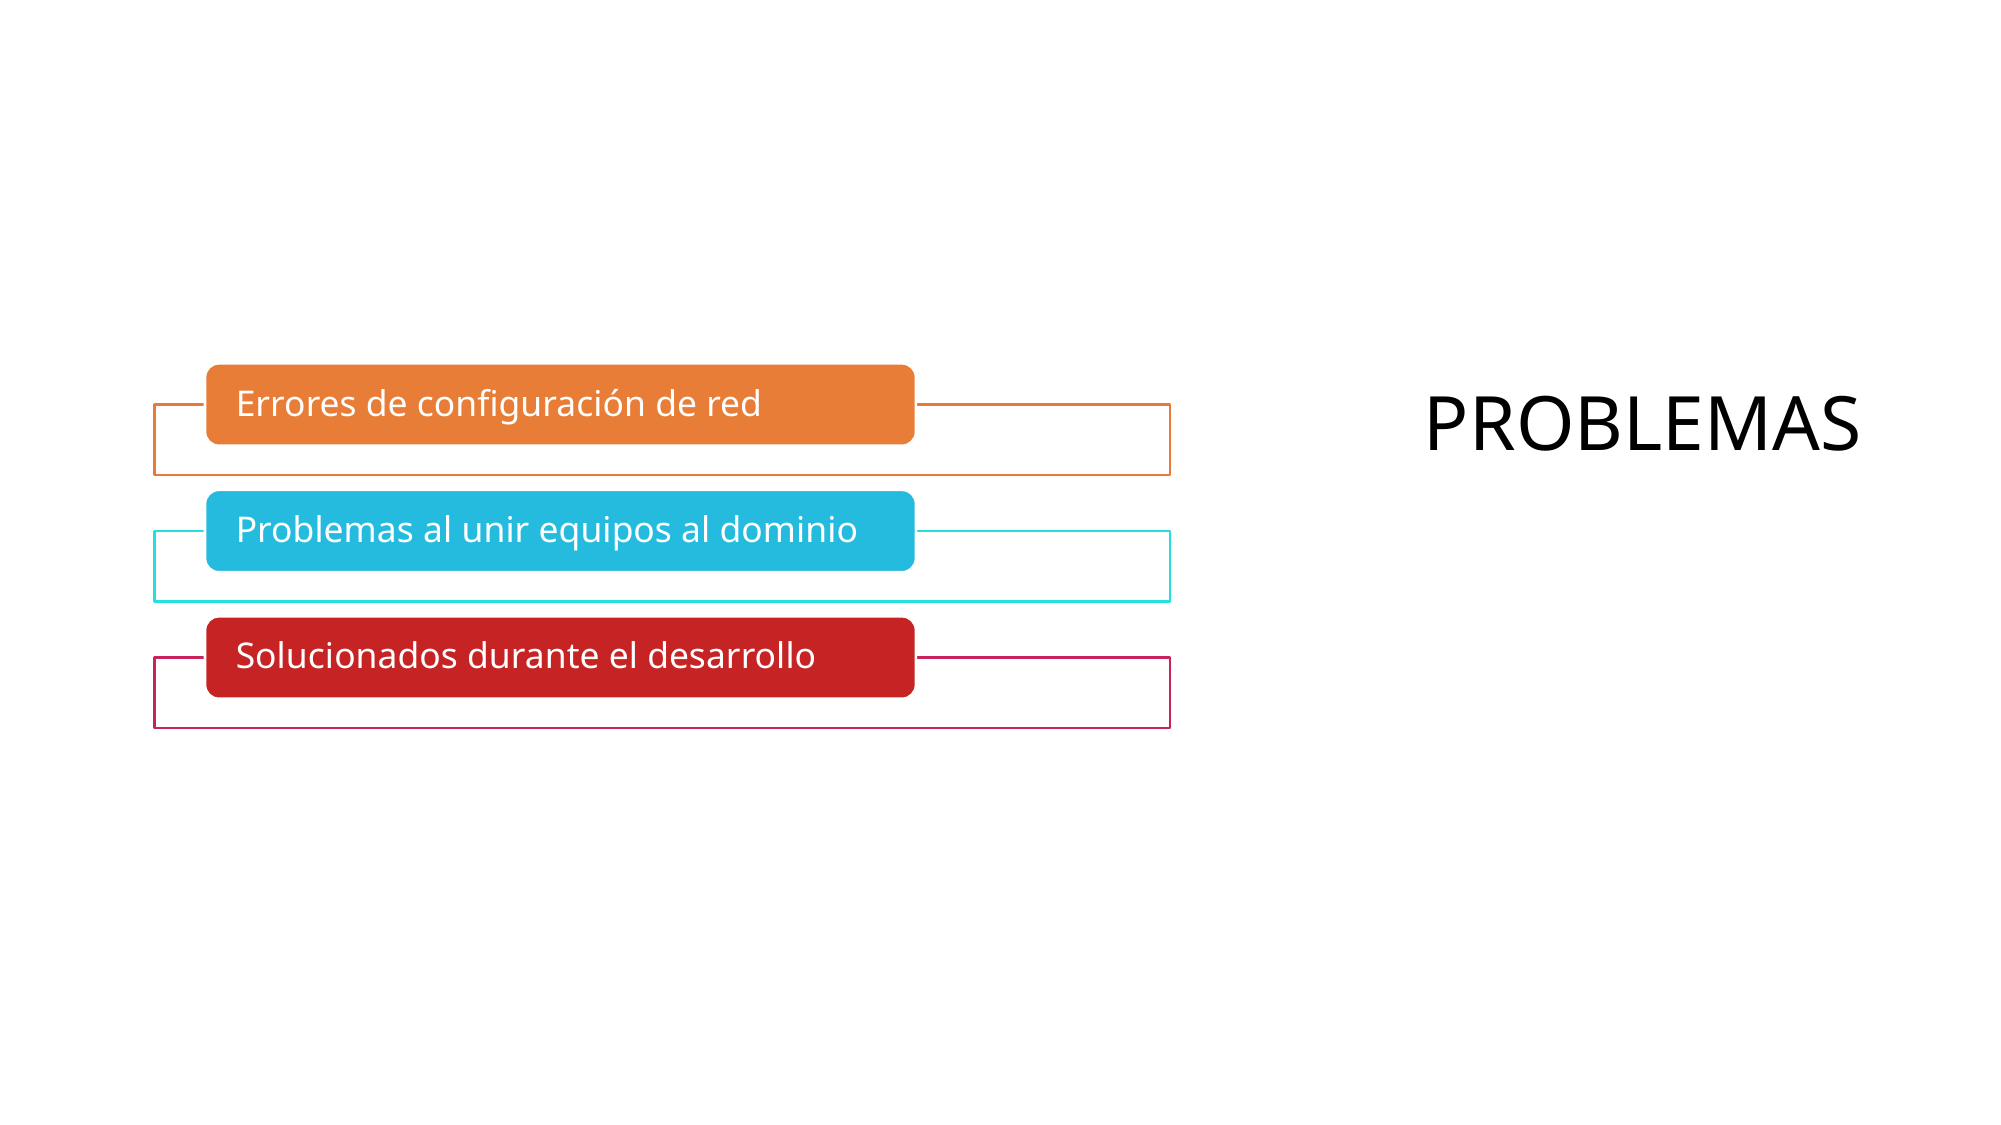

# PROBLEMAS
Errores de configuración de red
Problemas al unir equipos al dominio
Solucionados durante el desarrollo